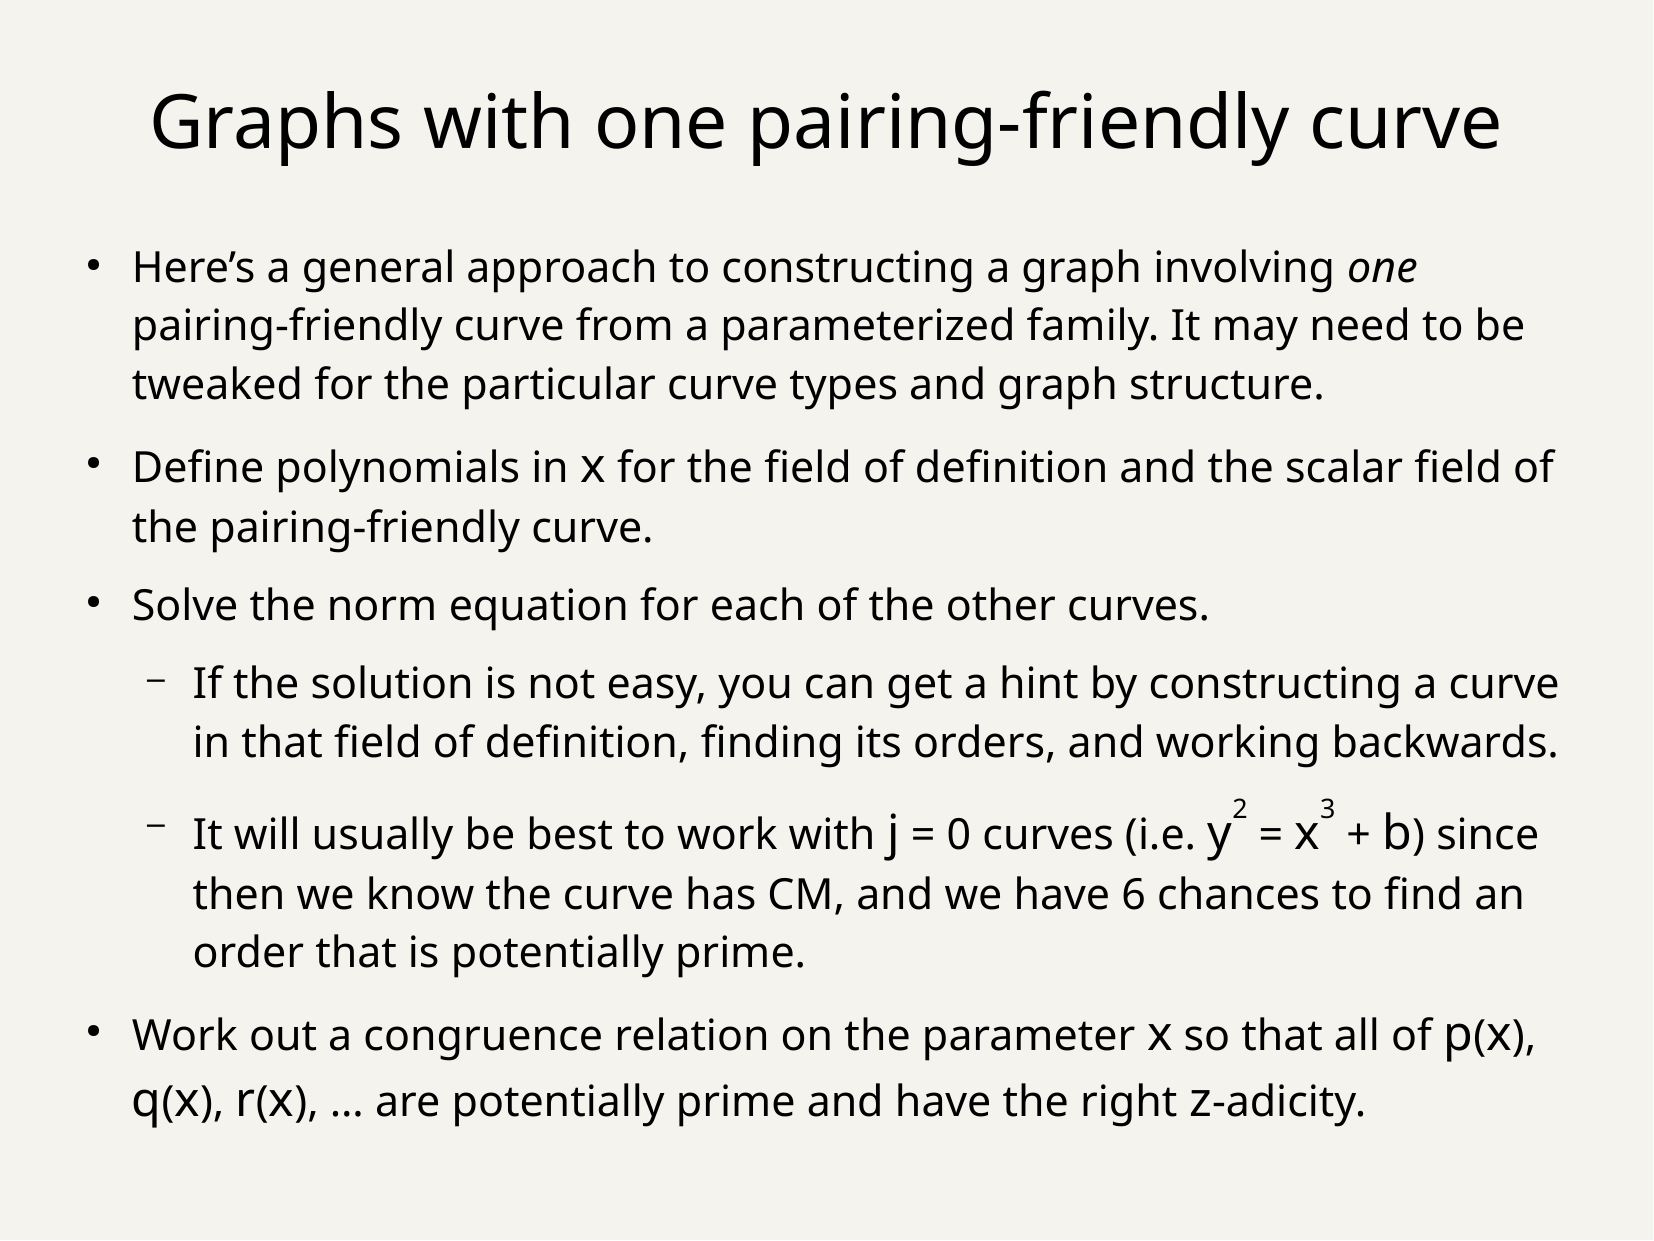

# Graphs with one pairing-friendly curve
Here’s a general approach to constructing a graph involving one pairing-friendly curve from a parameterized family. It may need to be tweaked for the particular curve types and graph structure.
Define polynomials in x for the field of definition and the scalar field of the pairing-friendly curve.
Solve the norm equation for each of the other curves.
If the solution is not easy, you can get a hint by constructing a curve in that field of definition, finding its orders, and working backwards.
It will usually be best to work with j = 0 curves (i.e. y2 = x3 + b) since then we know the curve has CM, and we have 6 chances to find an order that is potentially prime.
Work out a congruence relation on the parameter x so that all of p(x), q(x), r(x), … are potentially prime and have the right z-adicity.